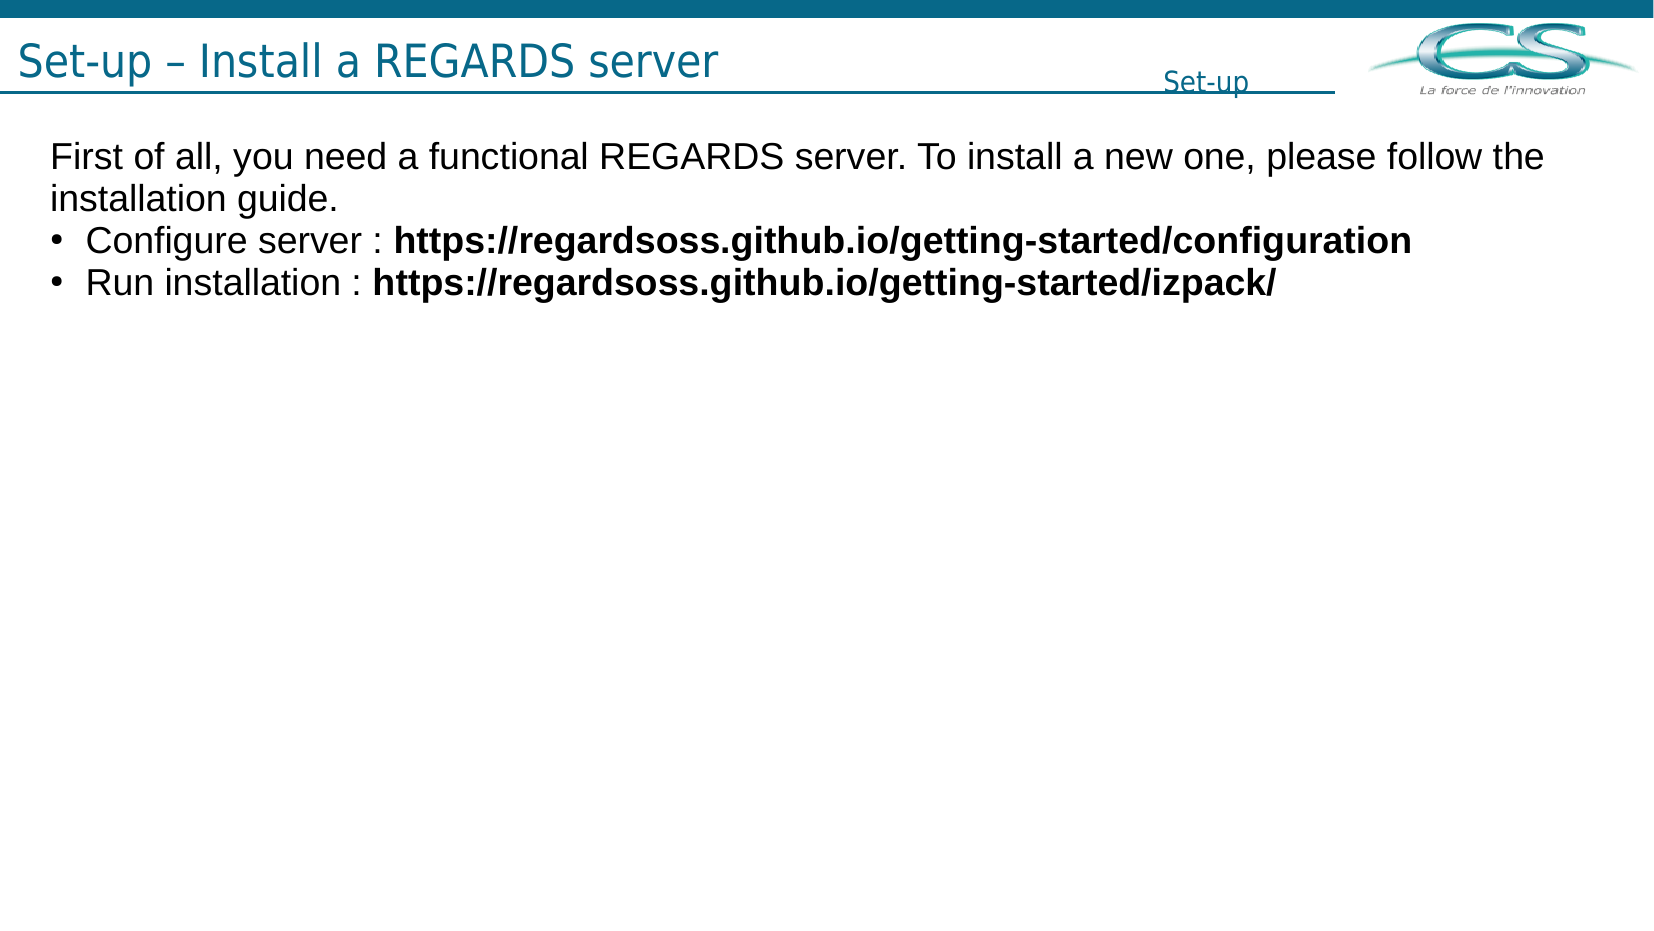

Set-up – Install a REGARDS server
Set-up
First of all, you need a functional REGARDS server. To install a new one, please follow the
installation guide.
Configure server : https://regardsoss.github.io/getting-started/configuration
Run installation : https://regardsoss.github.io/getting-started/izpack/
#